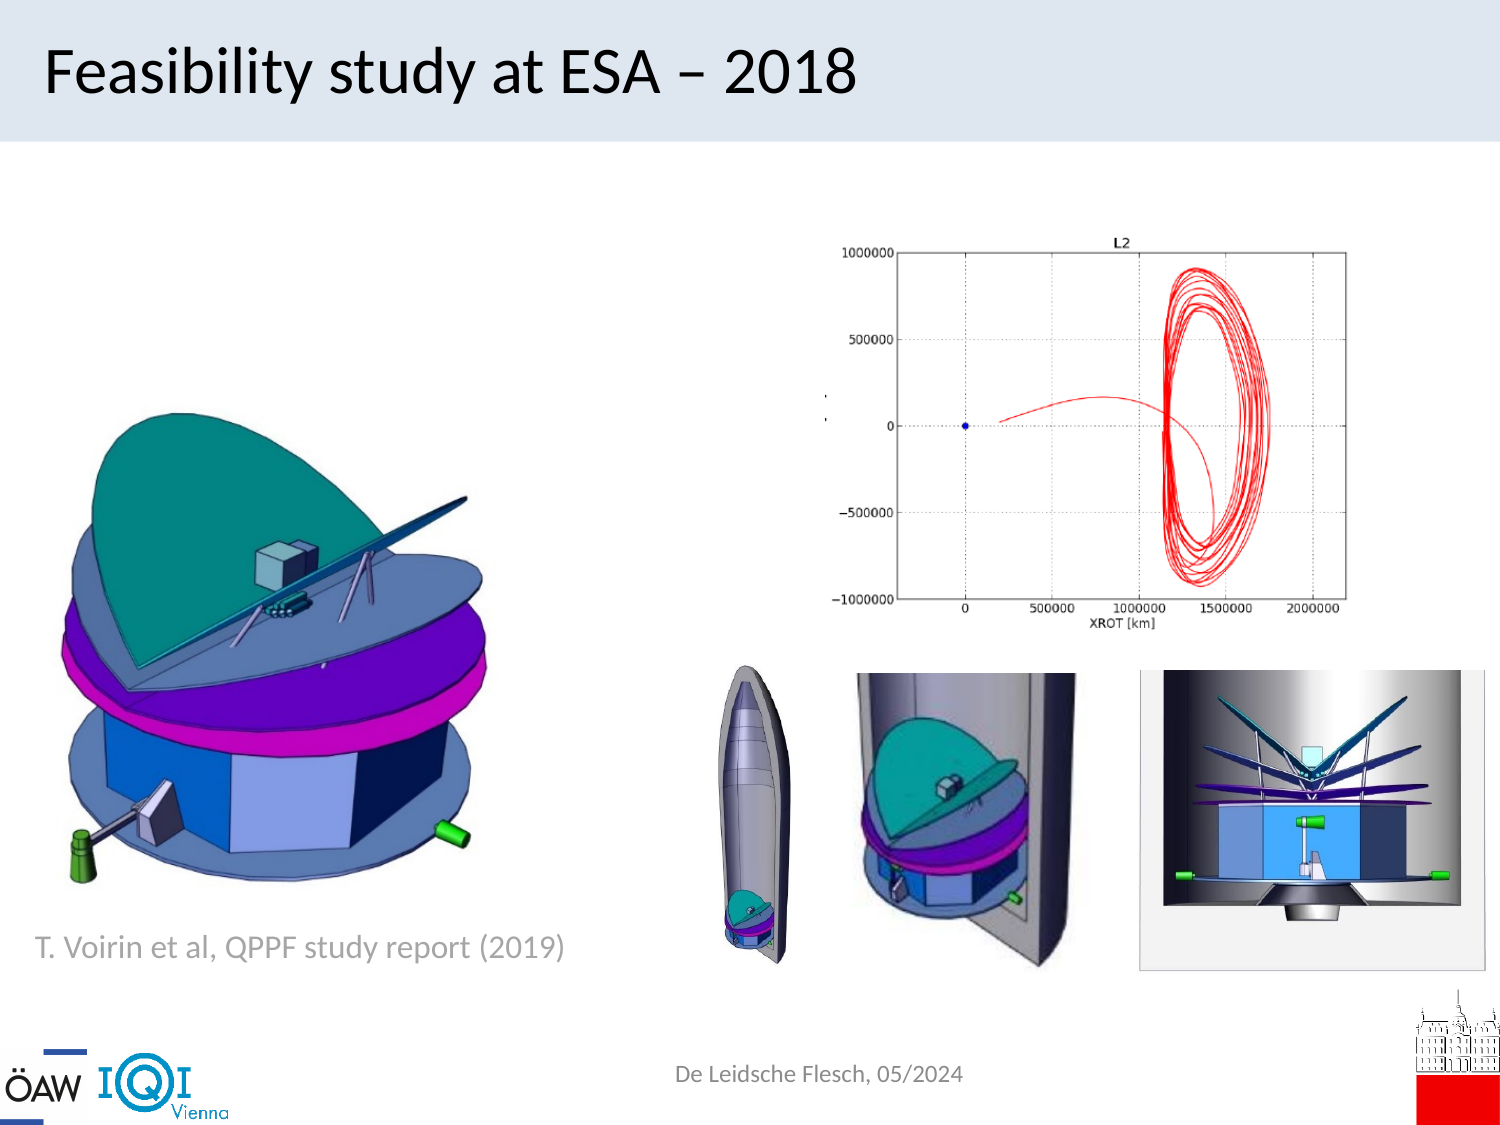

# Feasibility study at ESA – 2018
T. Voirin et al, QPPF study report (2019)
De Leidsche Flesch, 05/2024